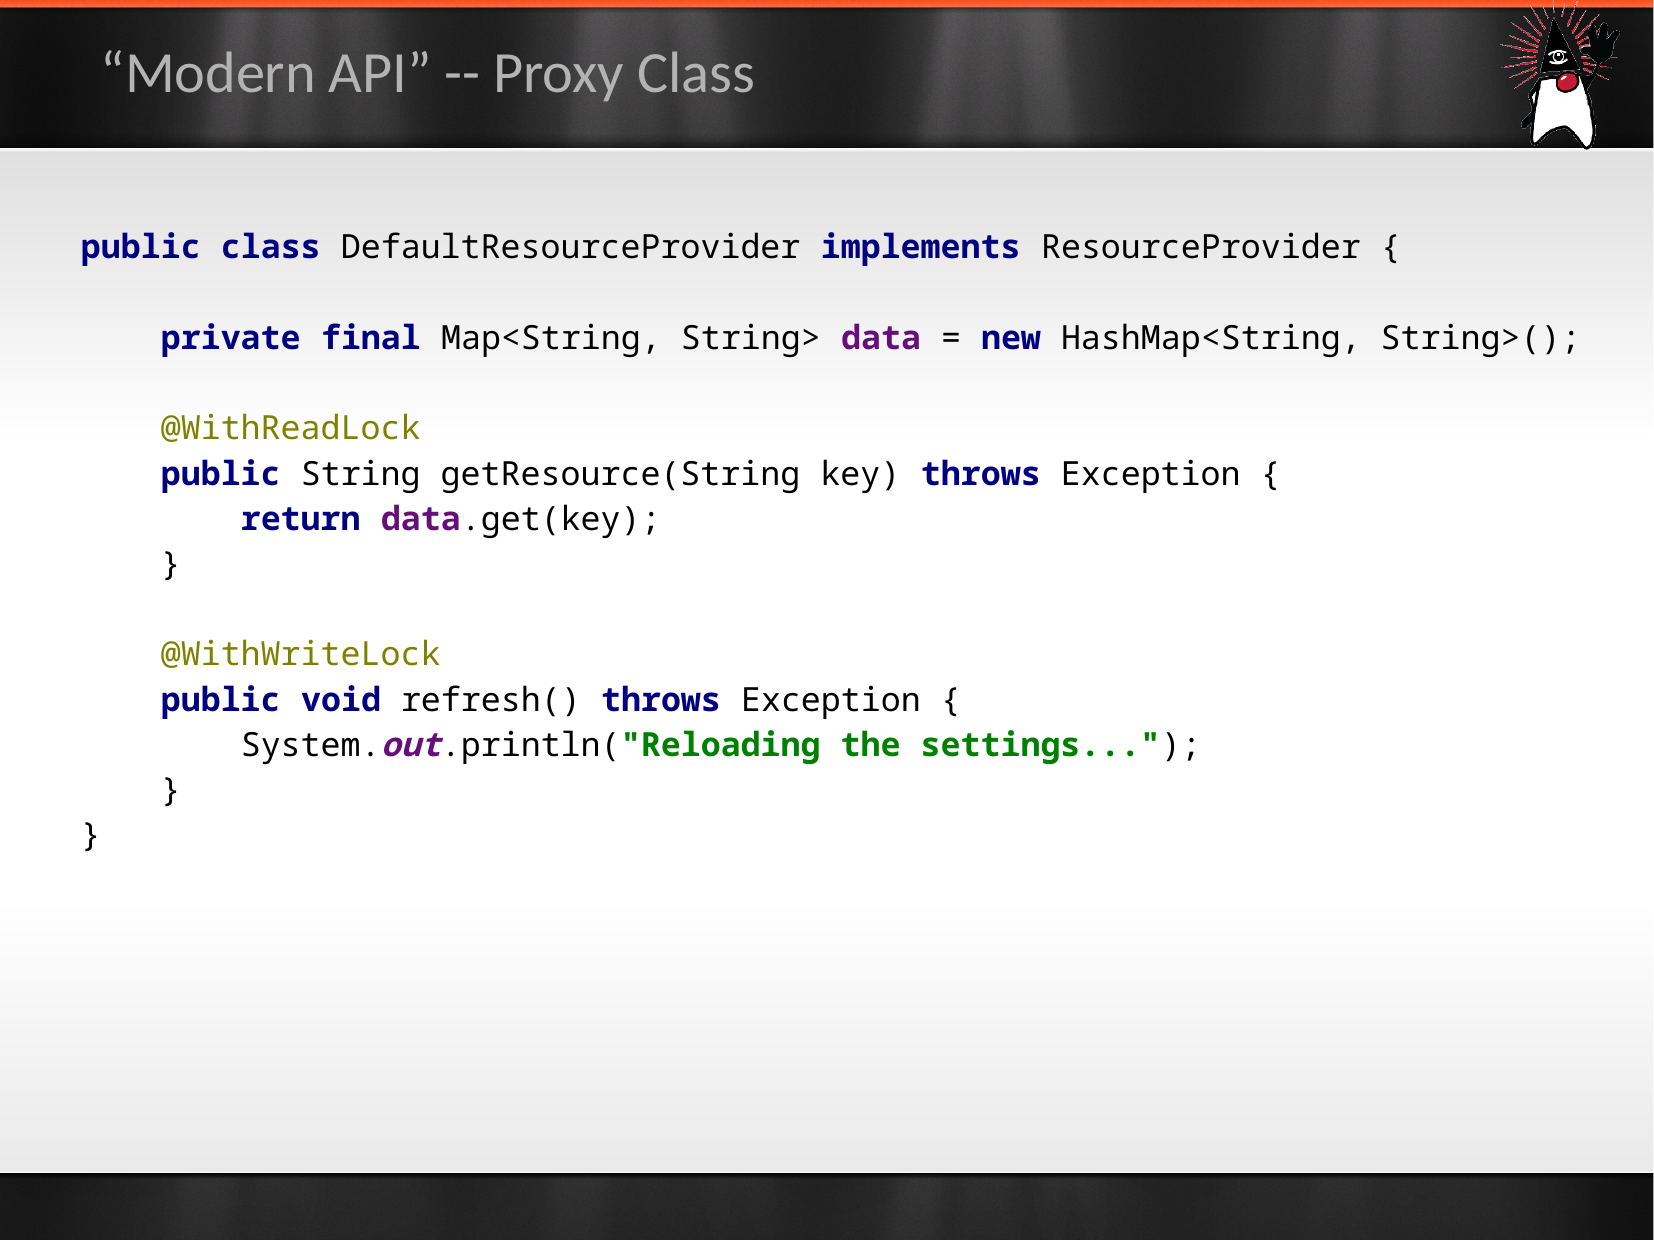

“Modern API” -- Proxy Class
# public class DefaultResourceProvider implements ResourceProvider {
 private final Map<String, String> data = new HashMap<String, String>();
 @WithReadLock
 public String getResource(String key) throws Exception {
 return data.get(key);
 }
 @WithWriteLock
 public void refresh() throws Exception {
 System.out.println("Reloading the settings...");
 }
}